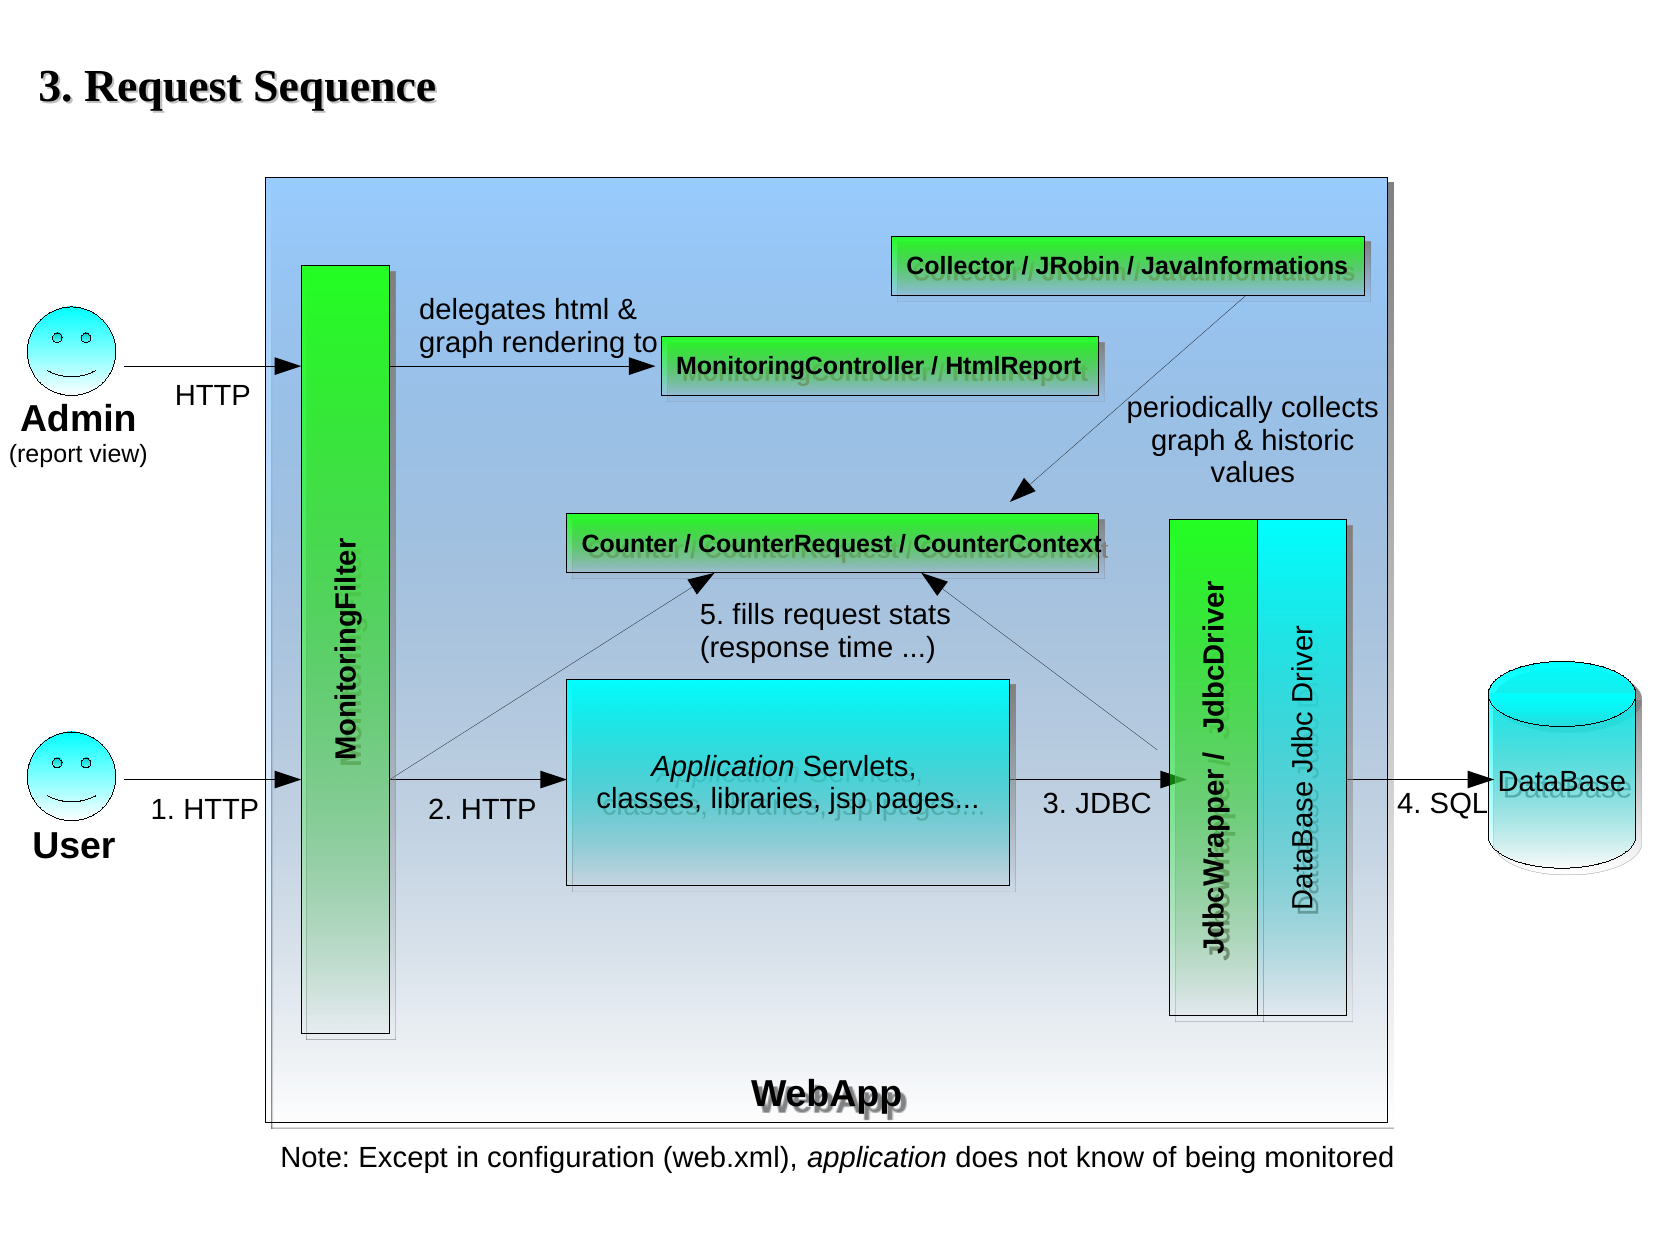

3. Request Sequence
WebApp
Collector / JRobin / JavaInformations
delegates html &
graph rendering to
MonitoringController / HtmlReport
HTTP
periodically collects
graph & historic
values
Admin
(report view)
Counter / CounterRequest / CounterContext
5. fills request stats
(response time ...)
MonitoringFilter
DataBase
Application Servlets,
classes, libraries, jsp pages...
JdbcWrapper / 	JdbcDriver
DataBase Jdbc Driver
3. JDBC
4. SQL
1. HTTP
2. HTTP
User
Note: Except in configuration (web.xml), application does not know of being monitored